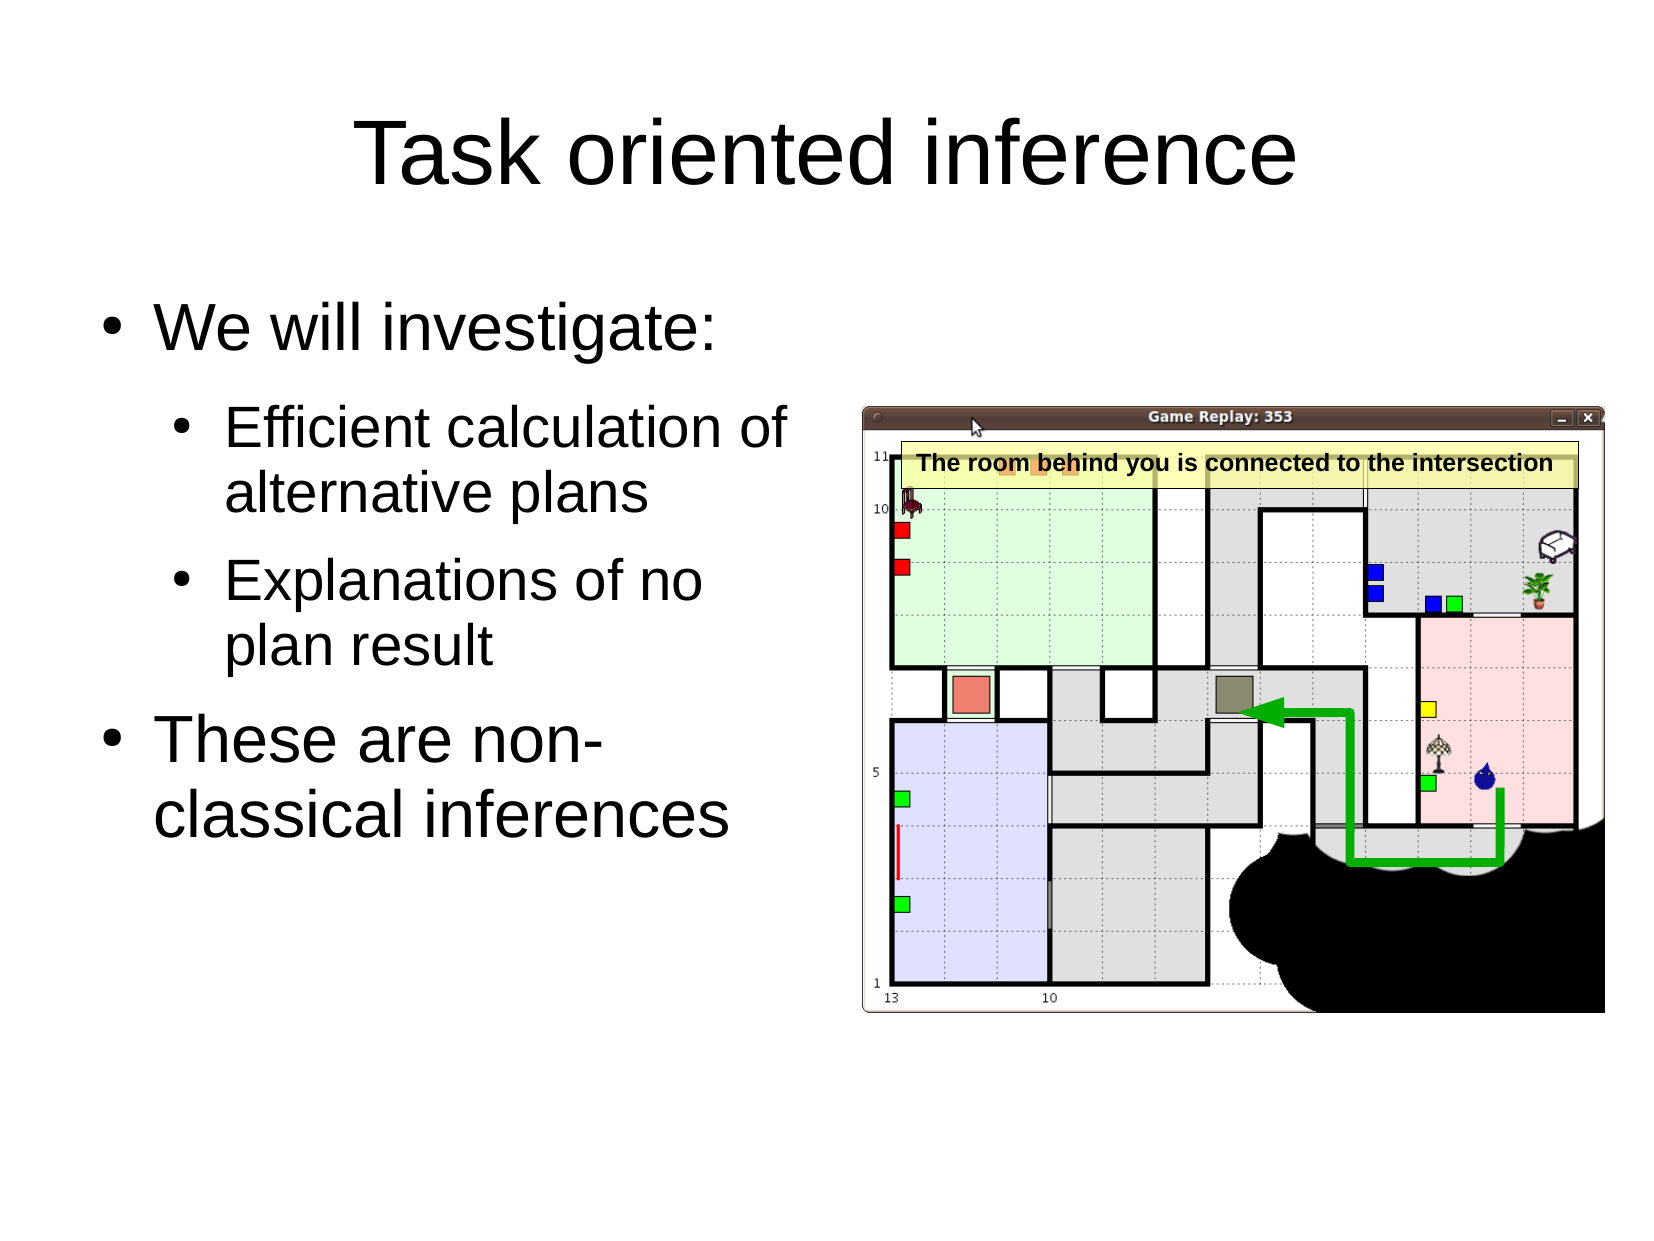

Task oriented inference
# We will investigate:
Efficient calculation of alternative plans
Explanations of no plan result
These are non-classical inferences
The room behind you is connected to the intersection